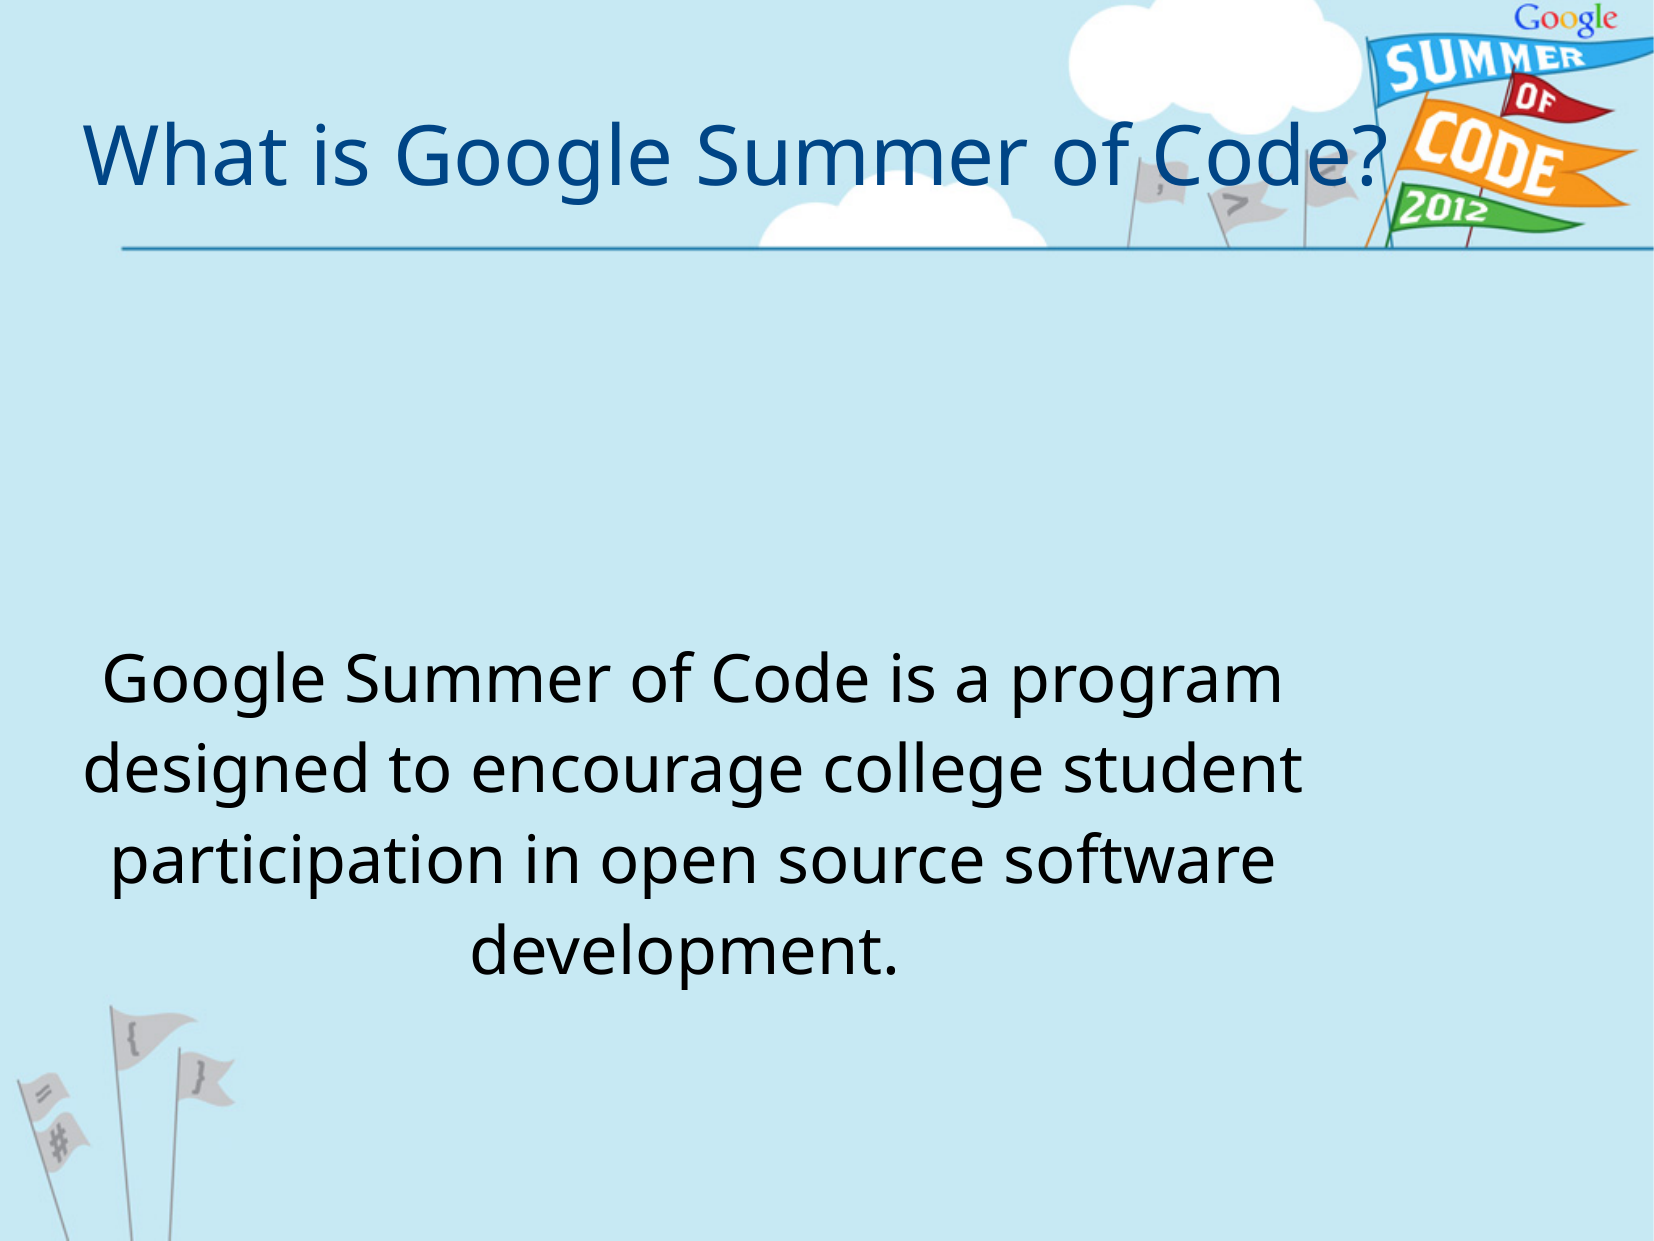

# What is Google Summer of Code?
Google Summer of Code is a program designed to encourage college student participation in open source software development.